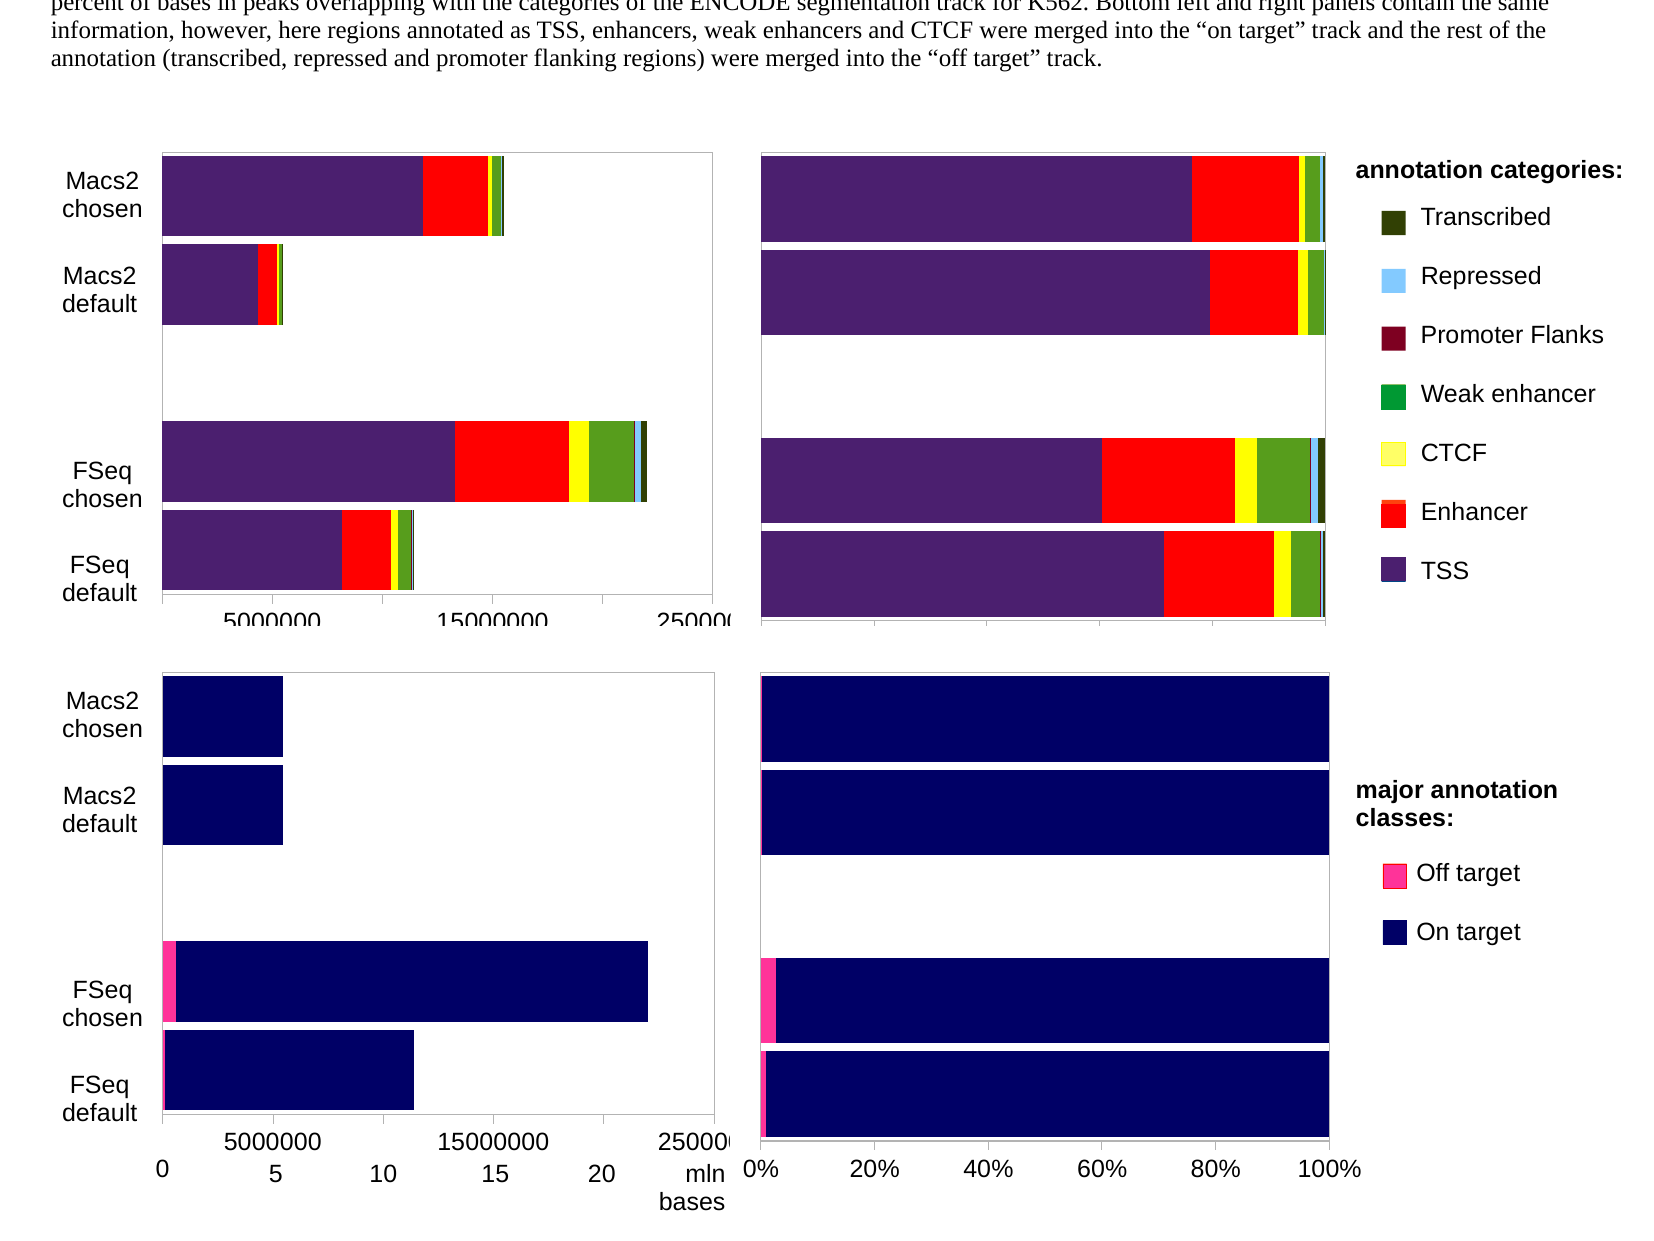

Supplementary figure 5. Overlap between the peaks called with different peak callers and the annotation. Four horizontal bars on each plot represent the
distribution of peaks called by Macs2 with the chosen parameter set (e=600, q=0.07); by Macs2 with the default parameter set (e=200, q=0.05); by Fseq
with the chosen parameter set (l=800, t=2); by FSeq with the default parameter set (l=600, t=4). Top left and right panels represent the number and
percent of bases in peaks overlapping with the categories of the ENCODE segmentation track for K562. Bottom left and right panels contain the same
information, however, here regions annotated as TSS, enhancers, weak enhancers and CTCF were merged into the “on target” track and the rest of the
annotation (transcribed, repressed and promoter flanking regions) were merged into the “off target” track.
### Chart
| Category | TSS | Enhancer | Weak enhancer | CTCF | Promoter flank | Repressed | Transcripbed |
|---|---|---|---|---|---|---|---|
| Fseq default | 8144134.0 | 2234559.0 | 329858.0 | 604345.0 | 10013.0 | 50191.0 | 34928.0 |
| Fseq chosen | 13286438.0 | 5190366.0 | 879292.0 | 2057604.0 | 33752.0 | 282679.0 | 275438.0 |
| None | None | None | None | None | None | None | None |
| Macs2 default | 4338659.0 | 851253.0 | 100290.0 | 152763.0 | 2352.0 | 6910.0 | 2551.0 |
| Macs2 chosen | 11855778.0 | 2945415.0 | 157732.0 | 406491.0 | 5065.0 | 71053.0 | 68539.0 |
### Chart
| Category | TSS | Enhancer | Weak enhancer | CTCF | Promoter flank | Repressed | Transcripbed |
|---|---|---|---|---|---|---|---|
| Fseq default | 8144134.0 | 2234559.0 | 329858.0 | 604345.0 | 10013.0 | 50191.0 | 34928.0 |
| Fseq chosen | 13286438.0 | 5190366.0 | 879292.0 | 2057604.0 | 33752.0 | 282679.0 | 275438.0 |
| None | None | None | None | None | None | None | None |
| Macs2 default | 4338659.0 | 851253.0 | 100290.0 | 152763.0 | 2352.0 | 6910.0 | 2551.0 |
| Macs2 chosen | 11855778.0 | 2945415.0 | 157732.0 | 406491.0 | 5065.0 | 71053.0 | 68539.0 |
annotation categories:
Macs2
chosen
Transcribed
Repressed
Macs2
default
Promoter Flanks
Weak enhancer
CTCF
FSeq
chosen
Enhancer
FSeq
default
TSS
### Chart
| Category | off target | on target |
|---|---|---|
| Fseq default | 95132.0 | 11312896.0 |
| Fseq chosen | 591869.0 | 21413700.0 |
| None | None | None |
| Macs2 default | 11813.0 | 5442965.0 |
| Macs2 chosen | 11813.0 | 5442965.0 |
### Chart
| Category | off target | on target |
|---|---|---|
| Fseq default | 95132.0 | 11312896.0 |
| Fseq chosen | 591869.0 | 21413700.0 |
| None | None | None |
| Macs2 default | 11813.0 | 5442965.0 |
| Macs2 chosen | 11813.0 | 5442965.0 |Macs2
chosen
major annotation
classes:
Macs2
default
Off target
On target
FSeq
chosen
FSeq
default
5
15
10
mln
bases
20